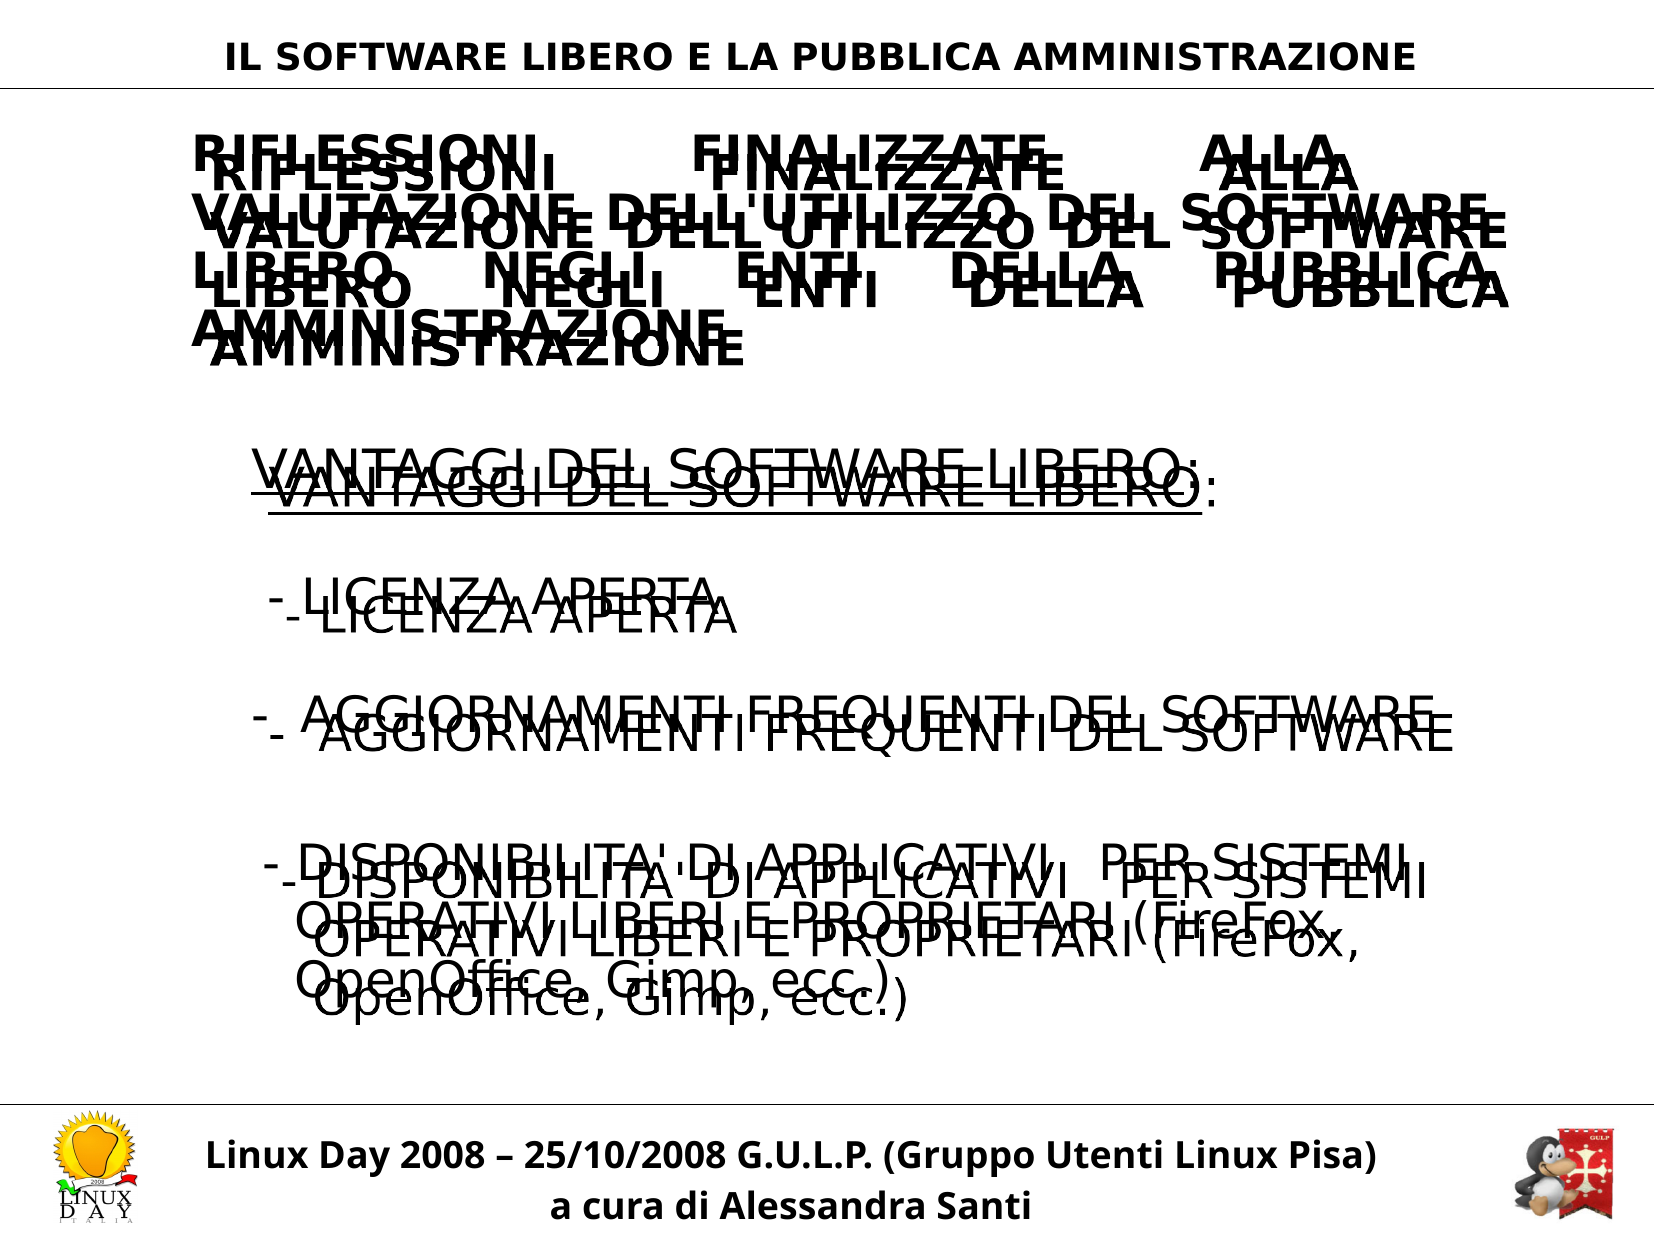

IL SOFTWARE LIBERO E LA PUBBLICA AMMINISTRAZIONE
RIFLESSIONI FINALIZZATE ALLA VALUTAZIONE DELL'UTILIZZO DEL SOFTWARE LIBERO NEGLI ENTI DELLA PUBBLICA AMMINISTRAZIONE
VANTAGGI DEL SOFTWARE LIBERO:
 - LICENZA APERTA
- AGGIORNAMENTI FREQUENTI DEL SOFTWARE
- DISPONIBILITA' DI APPLICATIVI PER SISTEMI
 OPERATIVI LIBERI E PROPRIETARI (FireFox,
 OpenOffice, Gimp, ecc.)
# Linux Day 2008 – 25/10/2008 G.U.L.P. (Gruppo Utenti Linux Pisa) a cura di Alessandra Santi